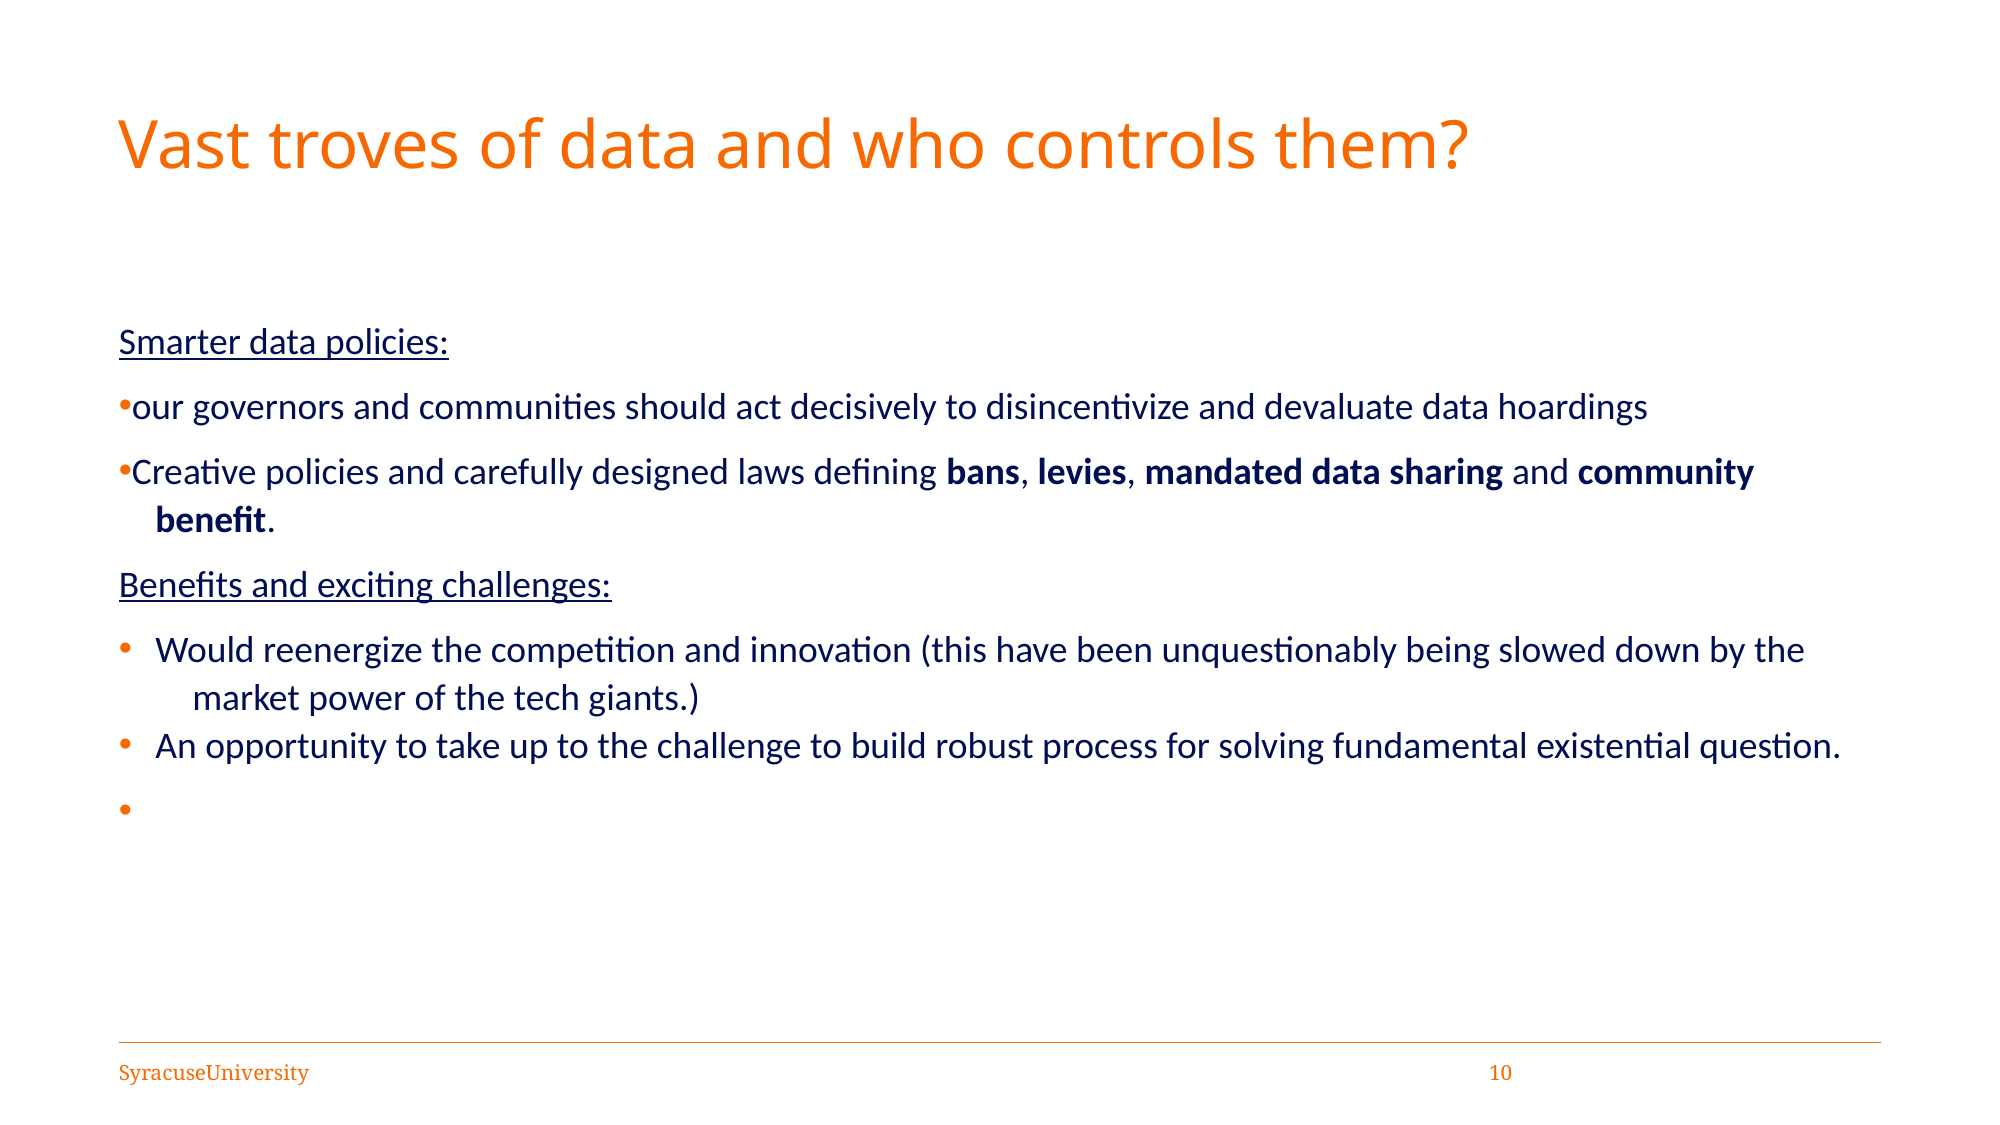

# Vast troves of data and who controls them?
Smarter data policies:
our governors and communities should act decisively to disincentivize and devaluate data hoardings
Creative policies and carefully designed laws defining bans, levies, mandated data sharing and community benefit.
Benefits and exciting challenges:
Would reenergize the competition and innovation (this have been unquestionably being slowed down by the market power of the tech giants.)
An opportunity to take up to the challenge to build robust process for solving fundamental existential question.